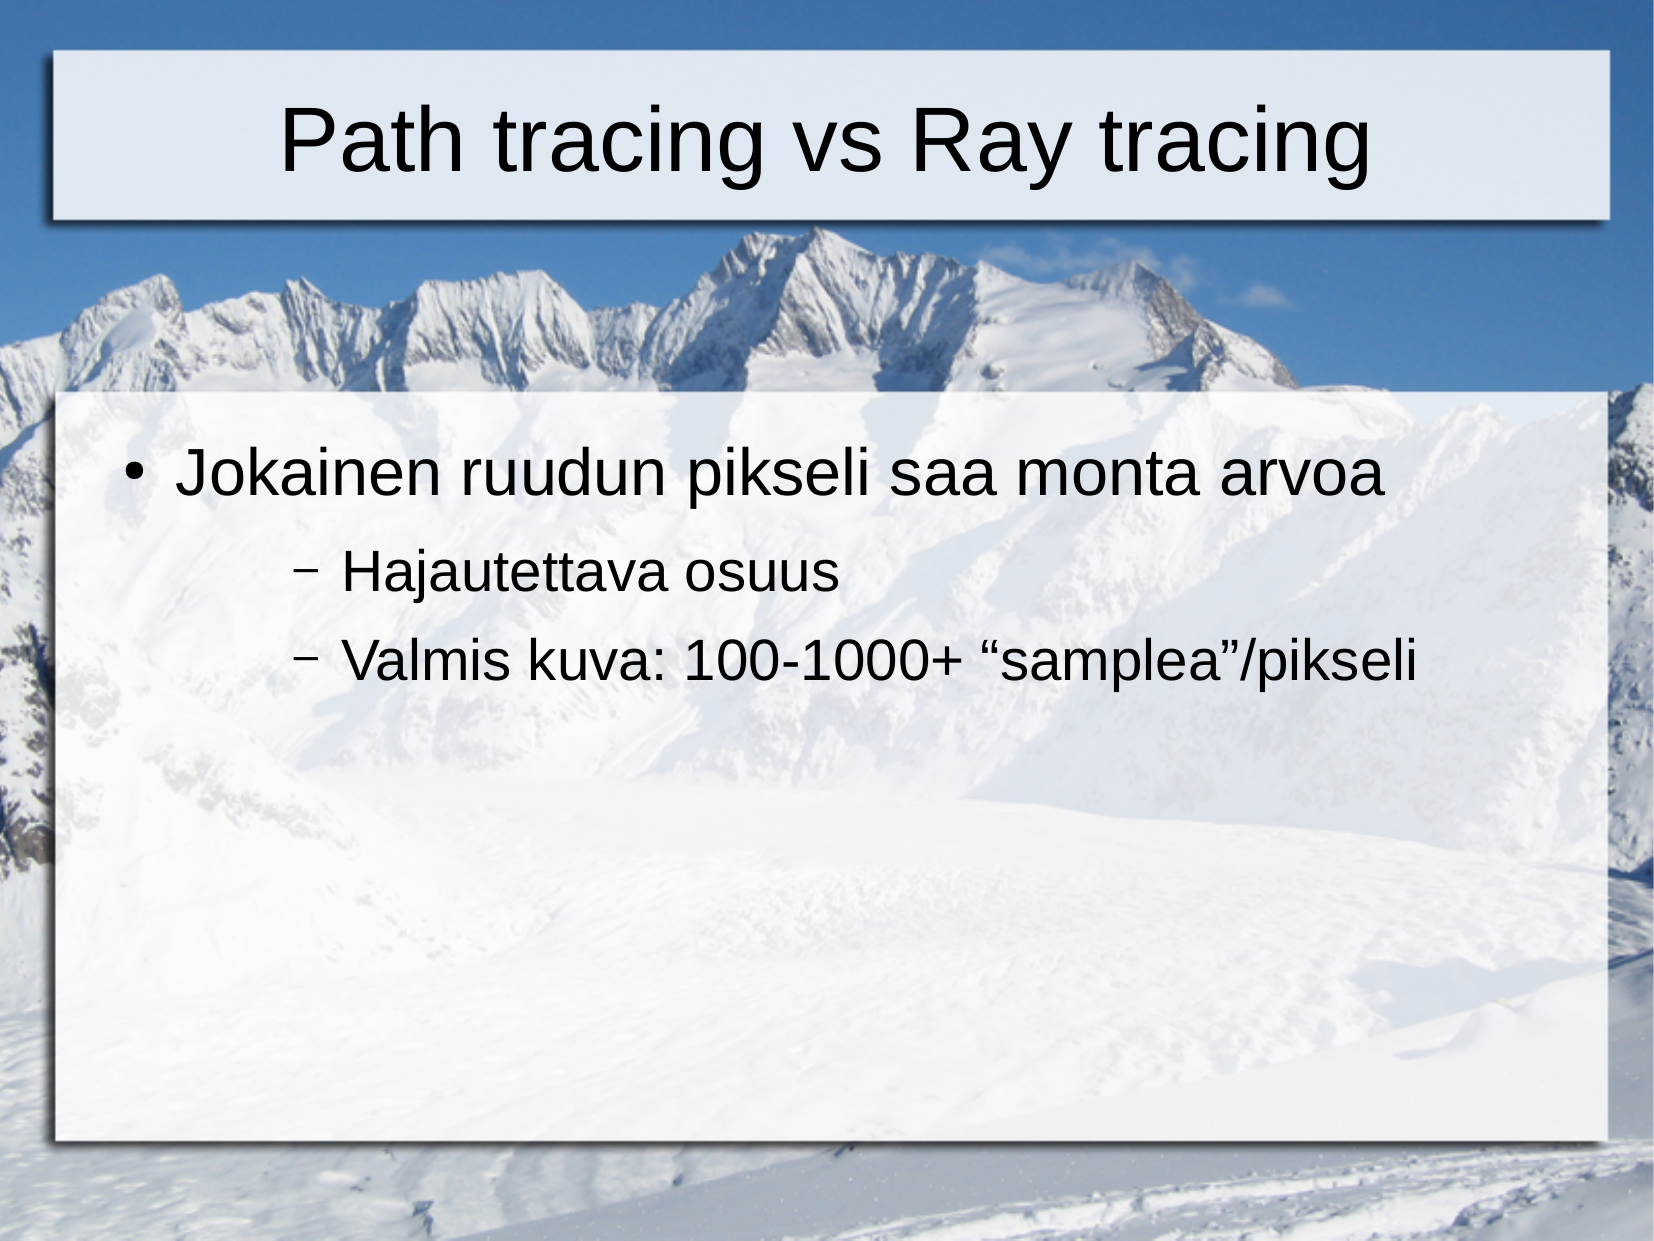

# Path tracing vs Ray tracing
Jokainen ruudun pikseli saa monta arvoa
Hajautettava osuus
Valmis kuva: 100-1000+ “samplea”/pikseli